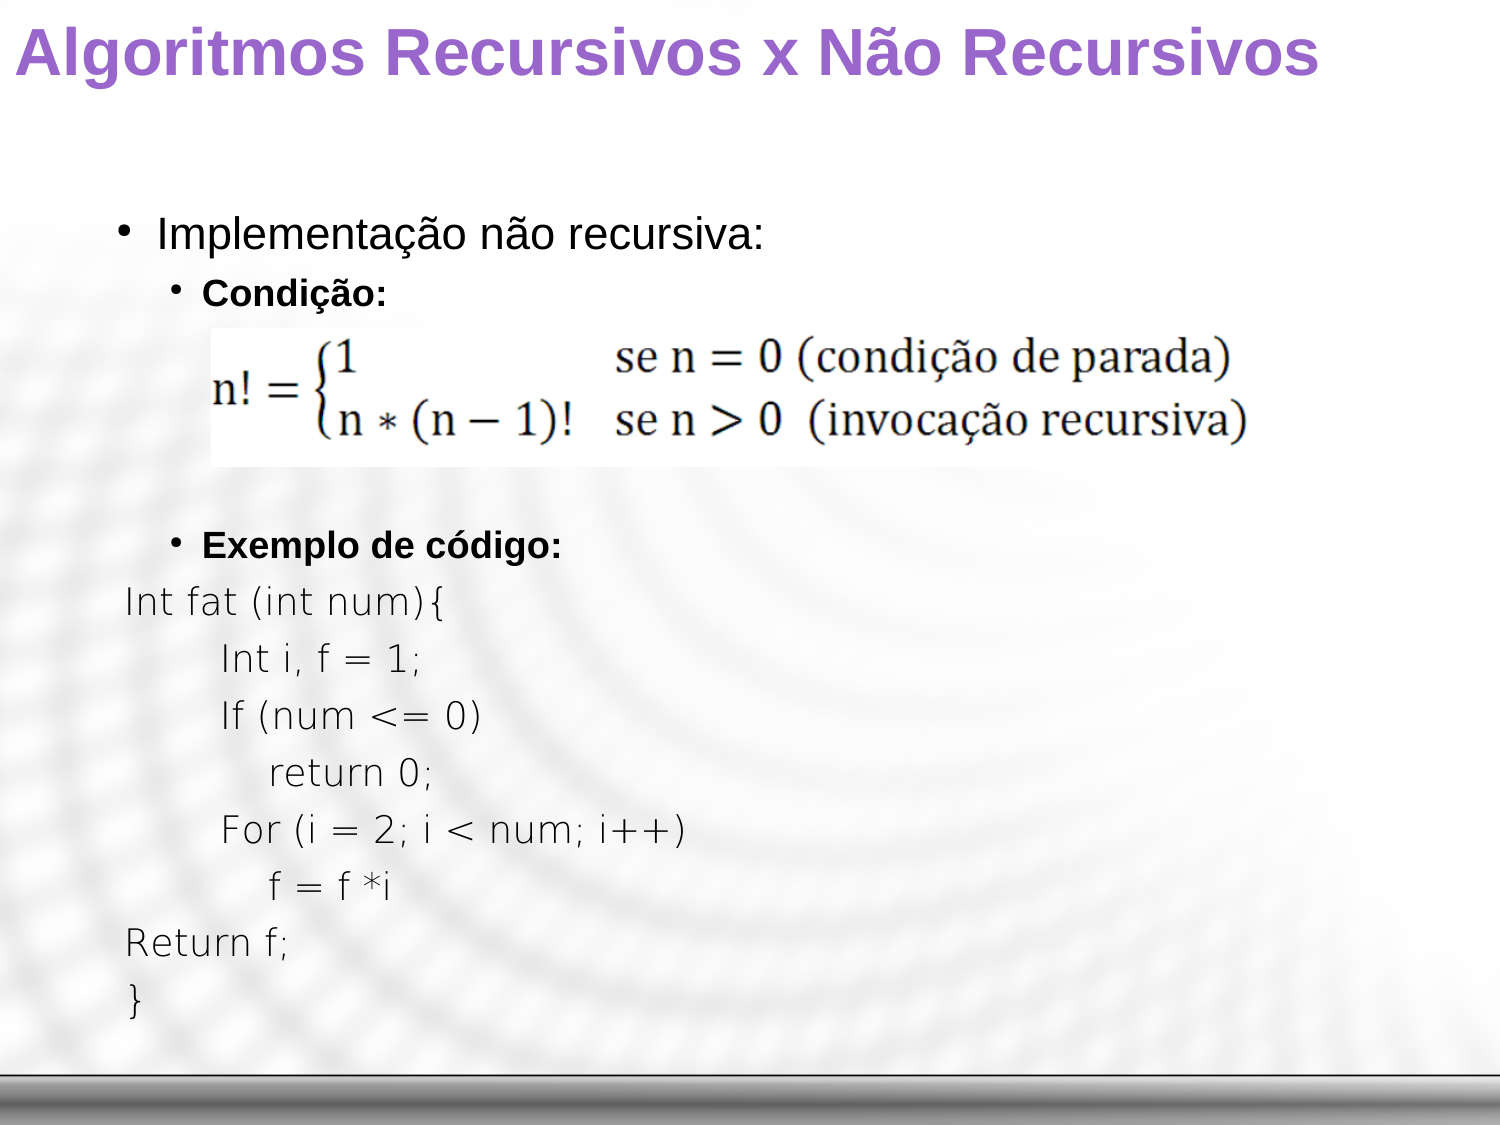

# Algoritmos Recursivos x Não Recursivos
Implementação não recursiva:
Condição:
Exemplo de código:
Int fat (int num){
 Int i, f = 1;
 If (num <= 0)
 return 0;
 For (i = 2; i < num; i++)
 f = f *i
Return f;
}